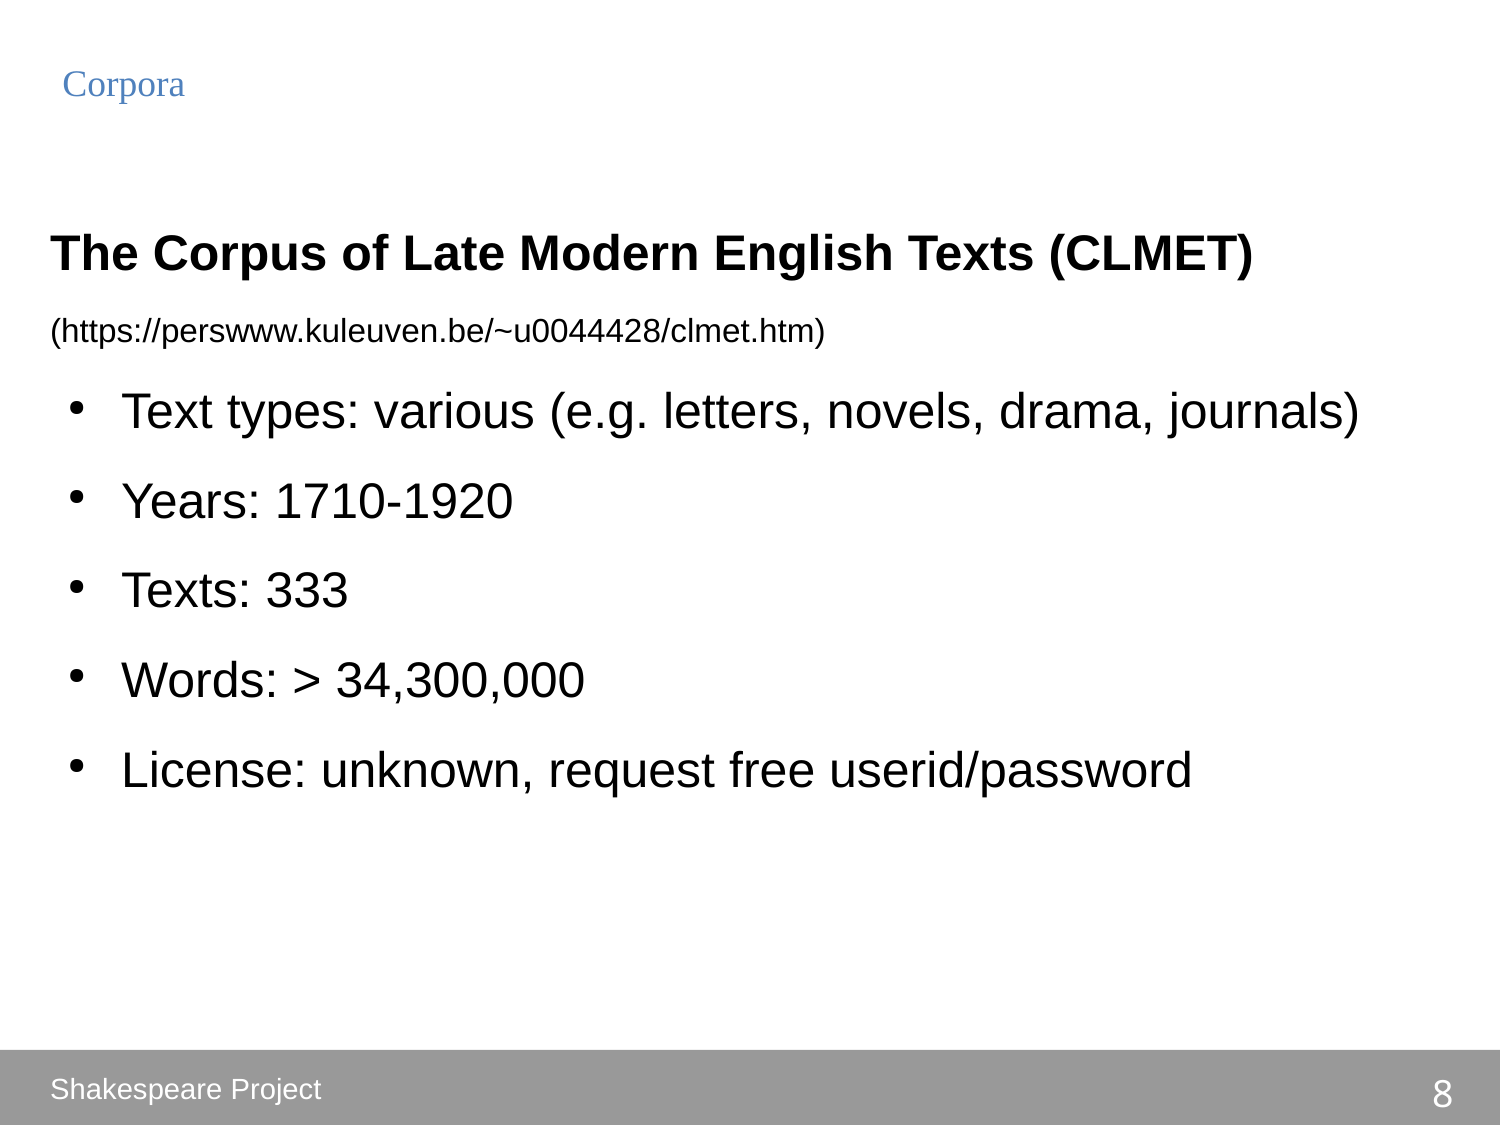

# Corpora
The Corpus of Late Modern English Texts (CLMET)
(https://perswww.kuleuven.be/~u0044428/clmet.htm)
Text types: various (e.g. letters, novels, drama, journals)
Years: 1710-1920
Texts: 333
Words: > 34,300,000
License: unknown, request free userid/password
Shakespeare Project